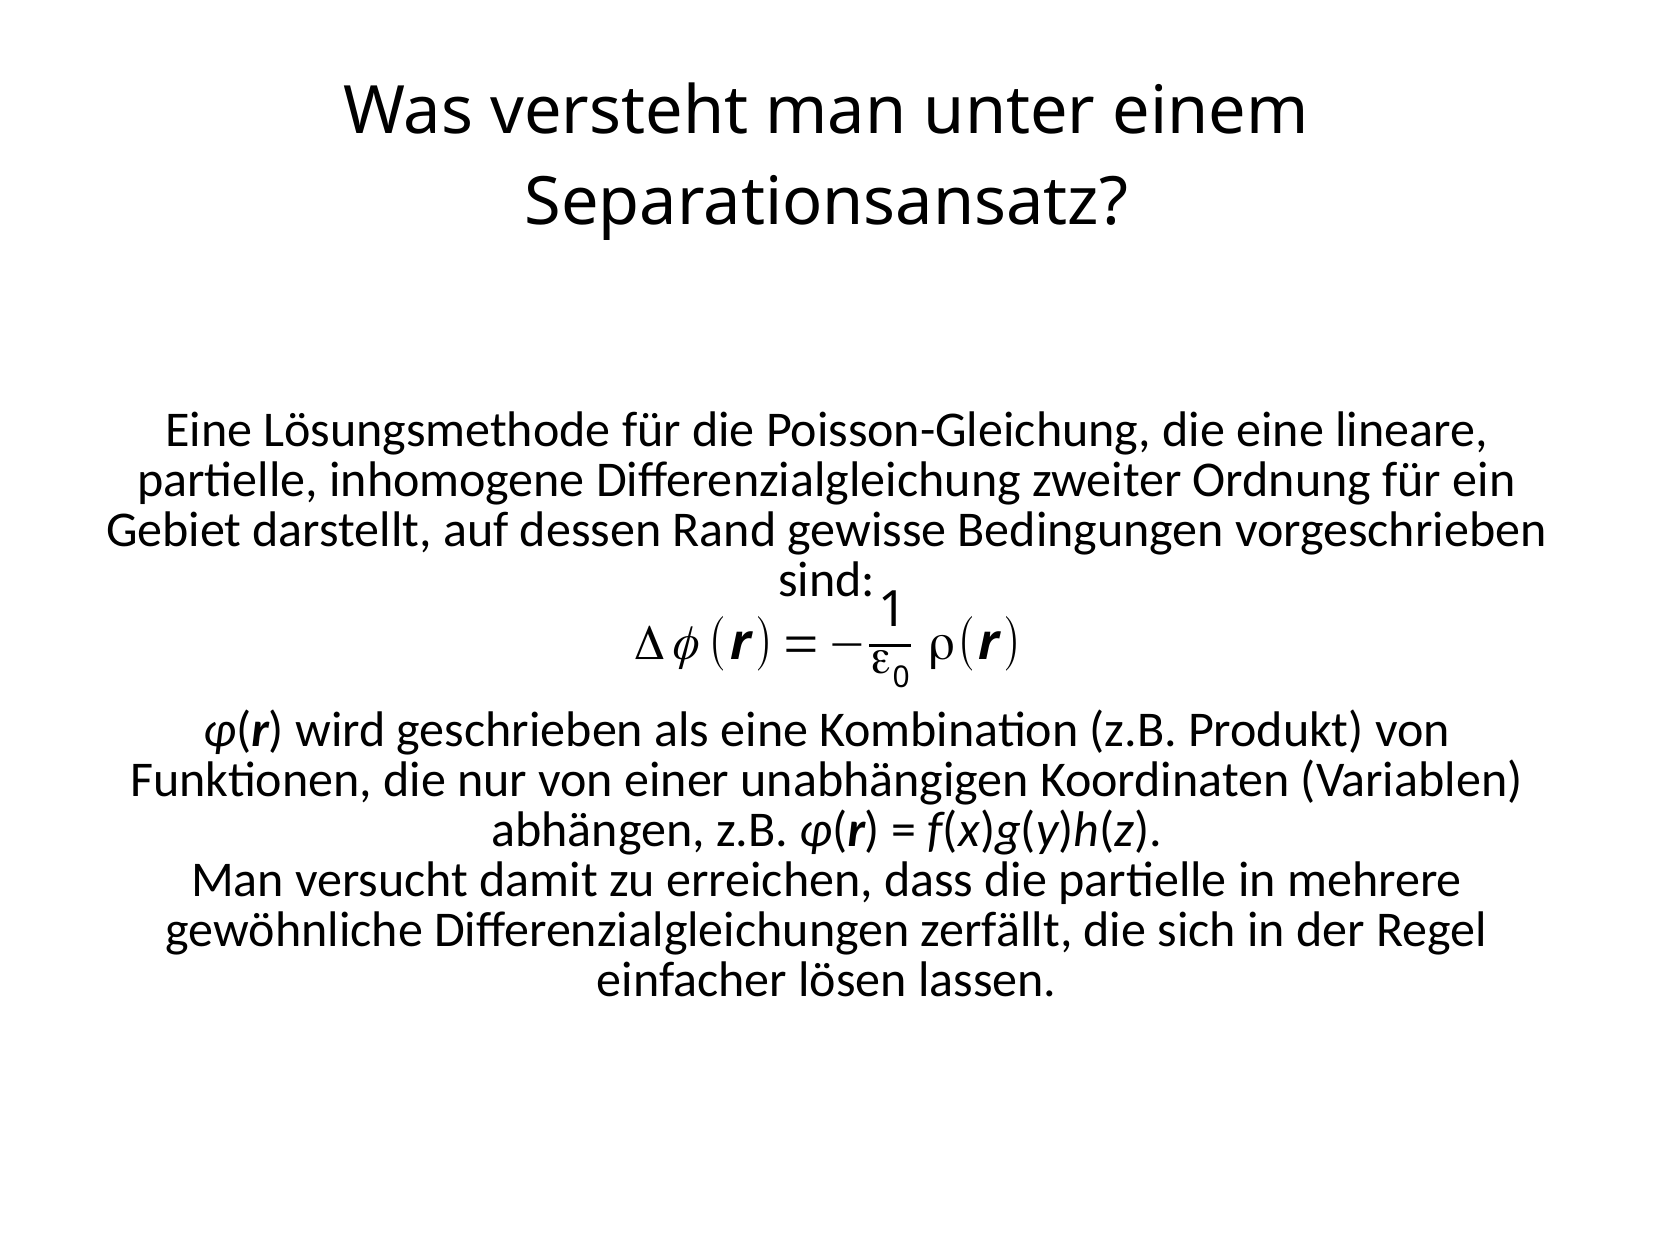

# Was versteht man unter einem Separationsansatz?
Eine Lösungsmethode für die Poisson-Gleichung, die eine lineare, partielle, inhomogene Differenzialgleichung zweiter Ordnung für ein Gebiet darstellt, auf dessen Rand gewisse Bedingungen vorgeschrieben sind:
φ(r) wird geschrieben als eine Kombination (z.B. Produkt) von Funktionen, die nur von einer unabhängigen Koordinaten (Variablen) abhängen, z.B. φ(r) = f(x)g(y)h(z).
Man versucht damit zu erreichen, dass die partielle in mehrere gewöhnliche Differenzialgleichungen zerfällt, die sich in der Regel einfacher lösen lassen.